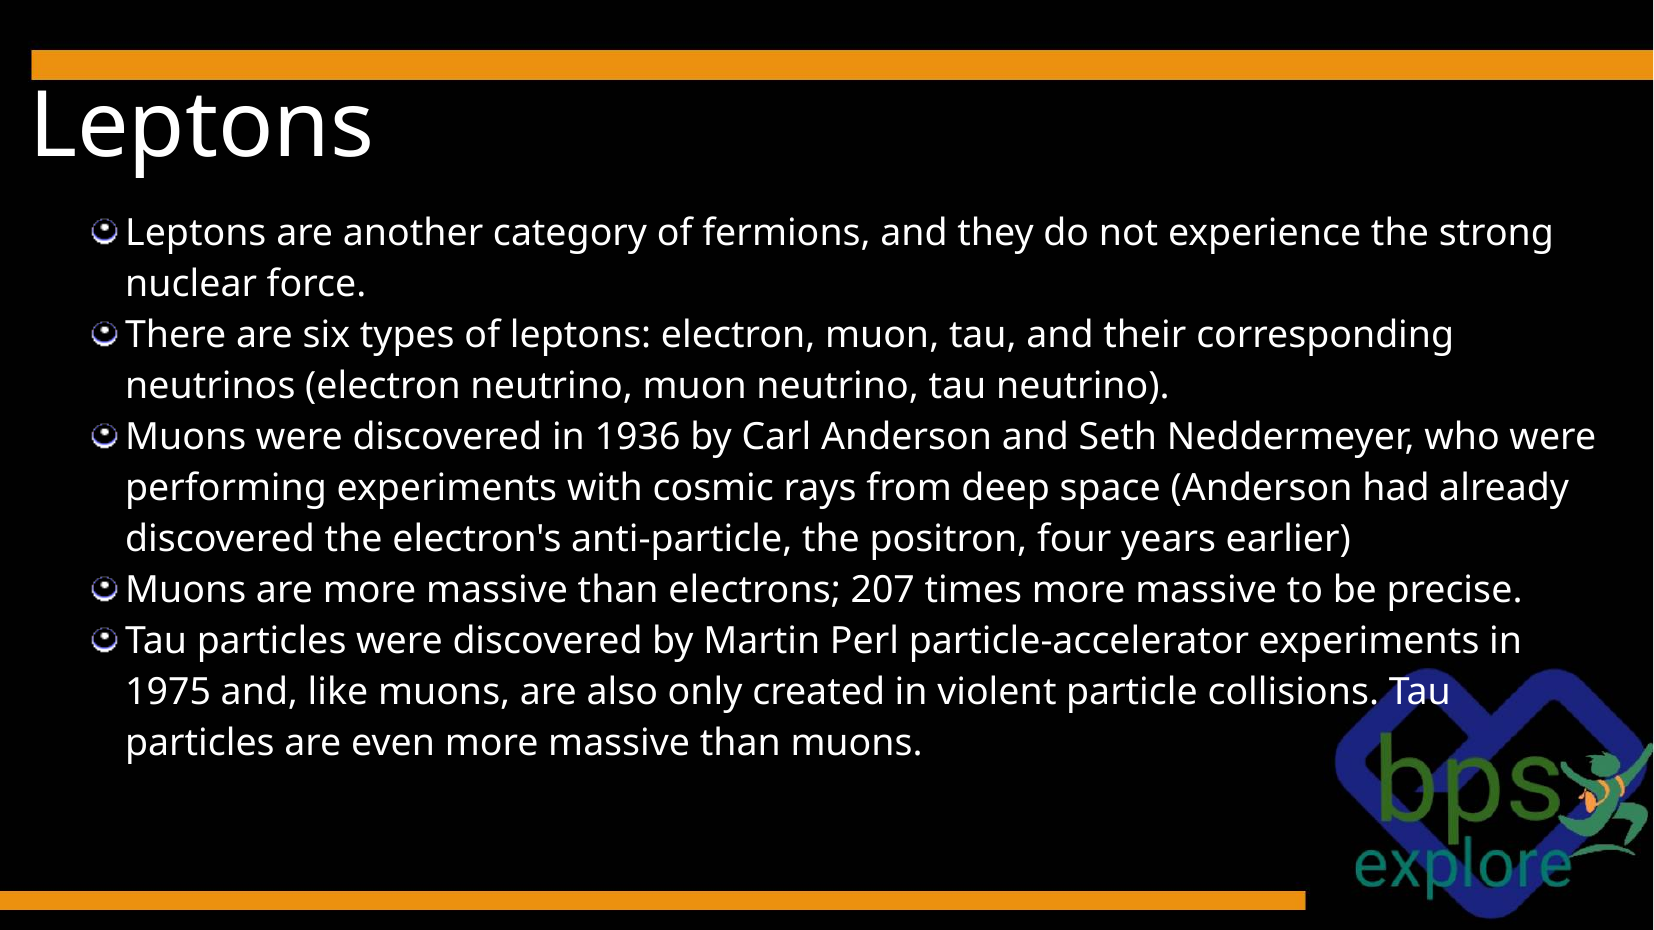

# Leptons
Leptons are another category of fermions, and they do not experience the strong nuclear force.
There are six types of leptons: electron, muon, tau, and their corresponding neutrinos (electron neutrino, muon neutrino, tau neutrino).
Muons were discovered in 1936 by Carl Anderson and Seth Neddermeyer, who were performing experiments with cosmic rays from deep space (Anderson had already discovered the electron's anti-particle, the positron, four years earlier)
Muons are more massive than electrons; 207 times more massive to be precise.
Tau particles were discovered by Martin Perl particle-accelerator experiments in 1975 and, like muons, are also only created in violent particle collisions. Tau particles are even more massive than muons.